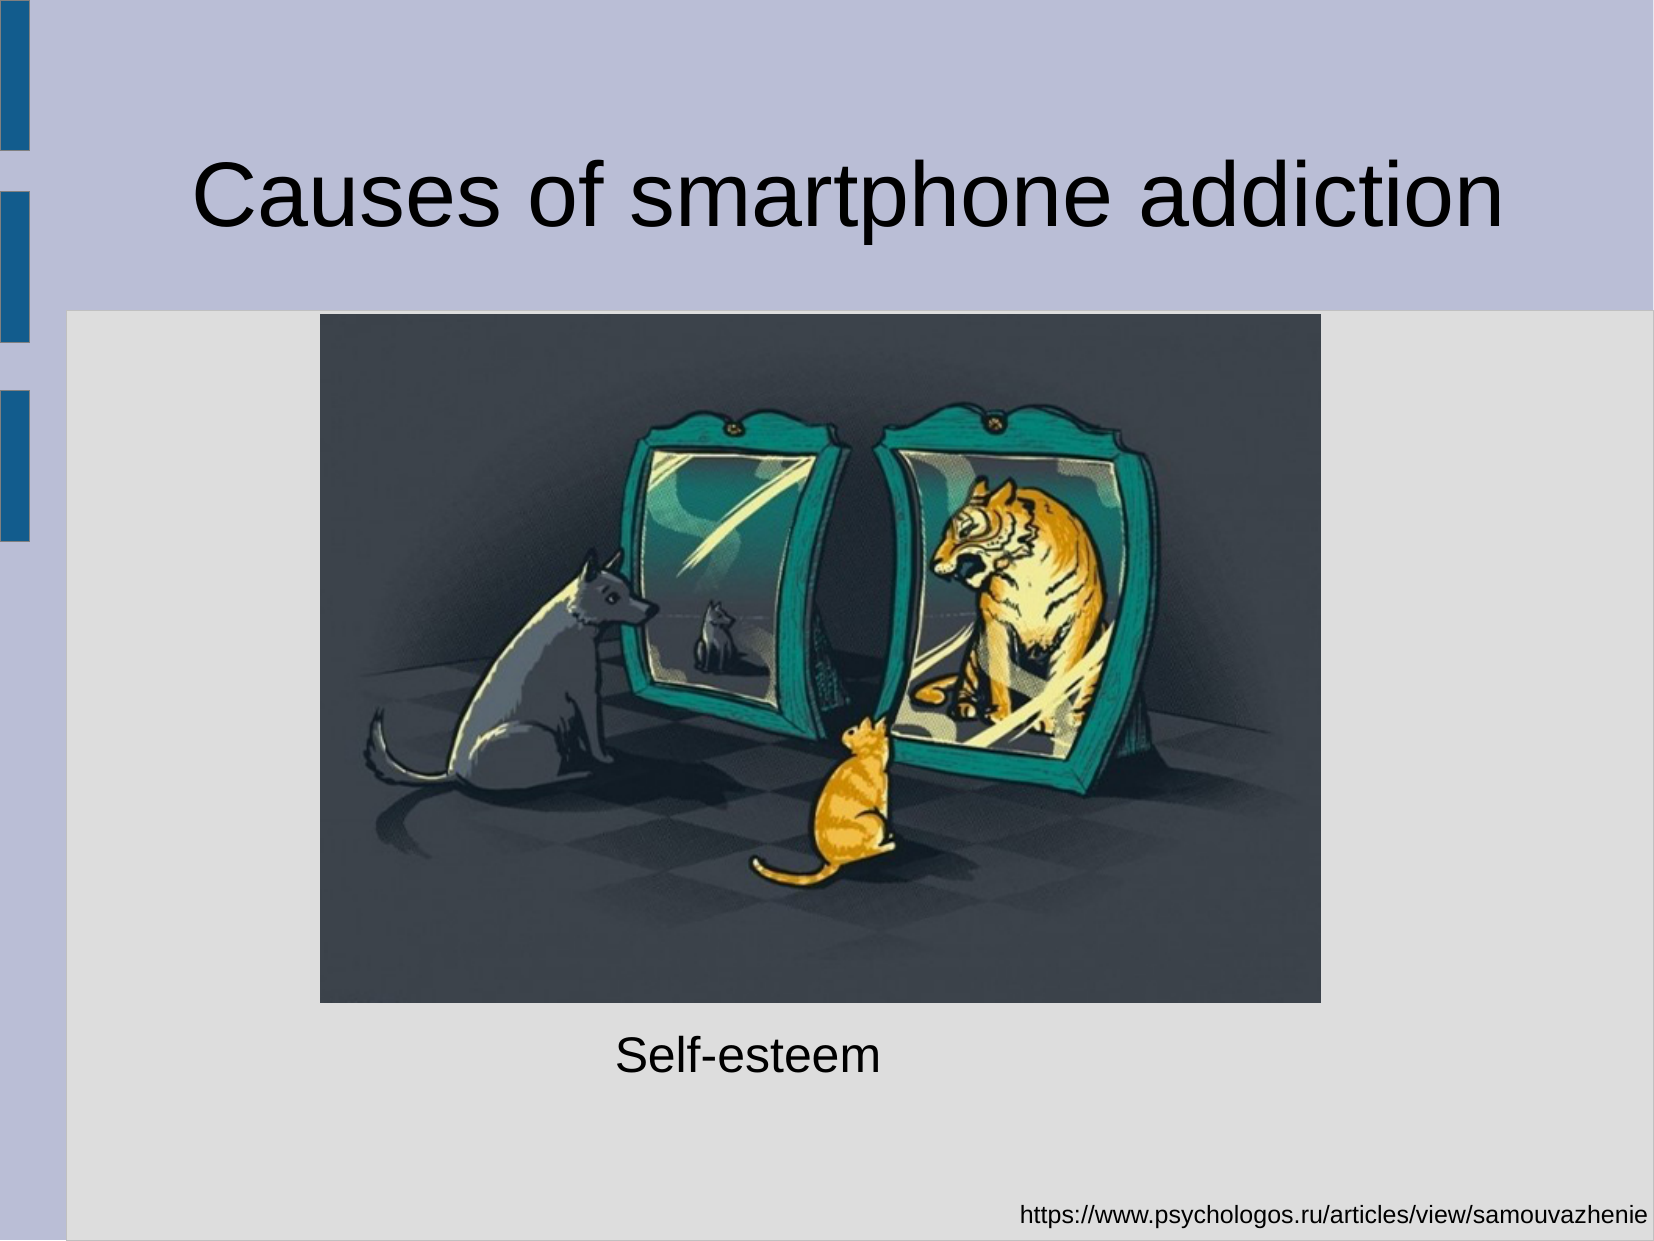

# Causes of smartphone addiction
Self-esteem
https://www.psychologos.ru/articles/view/samouvazhenie